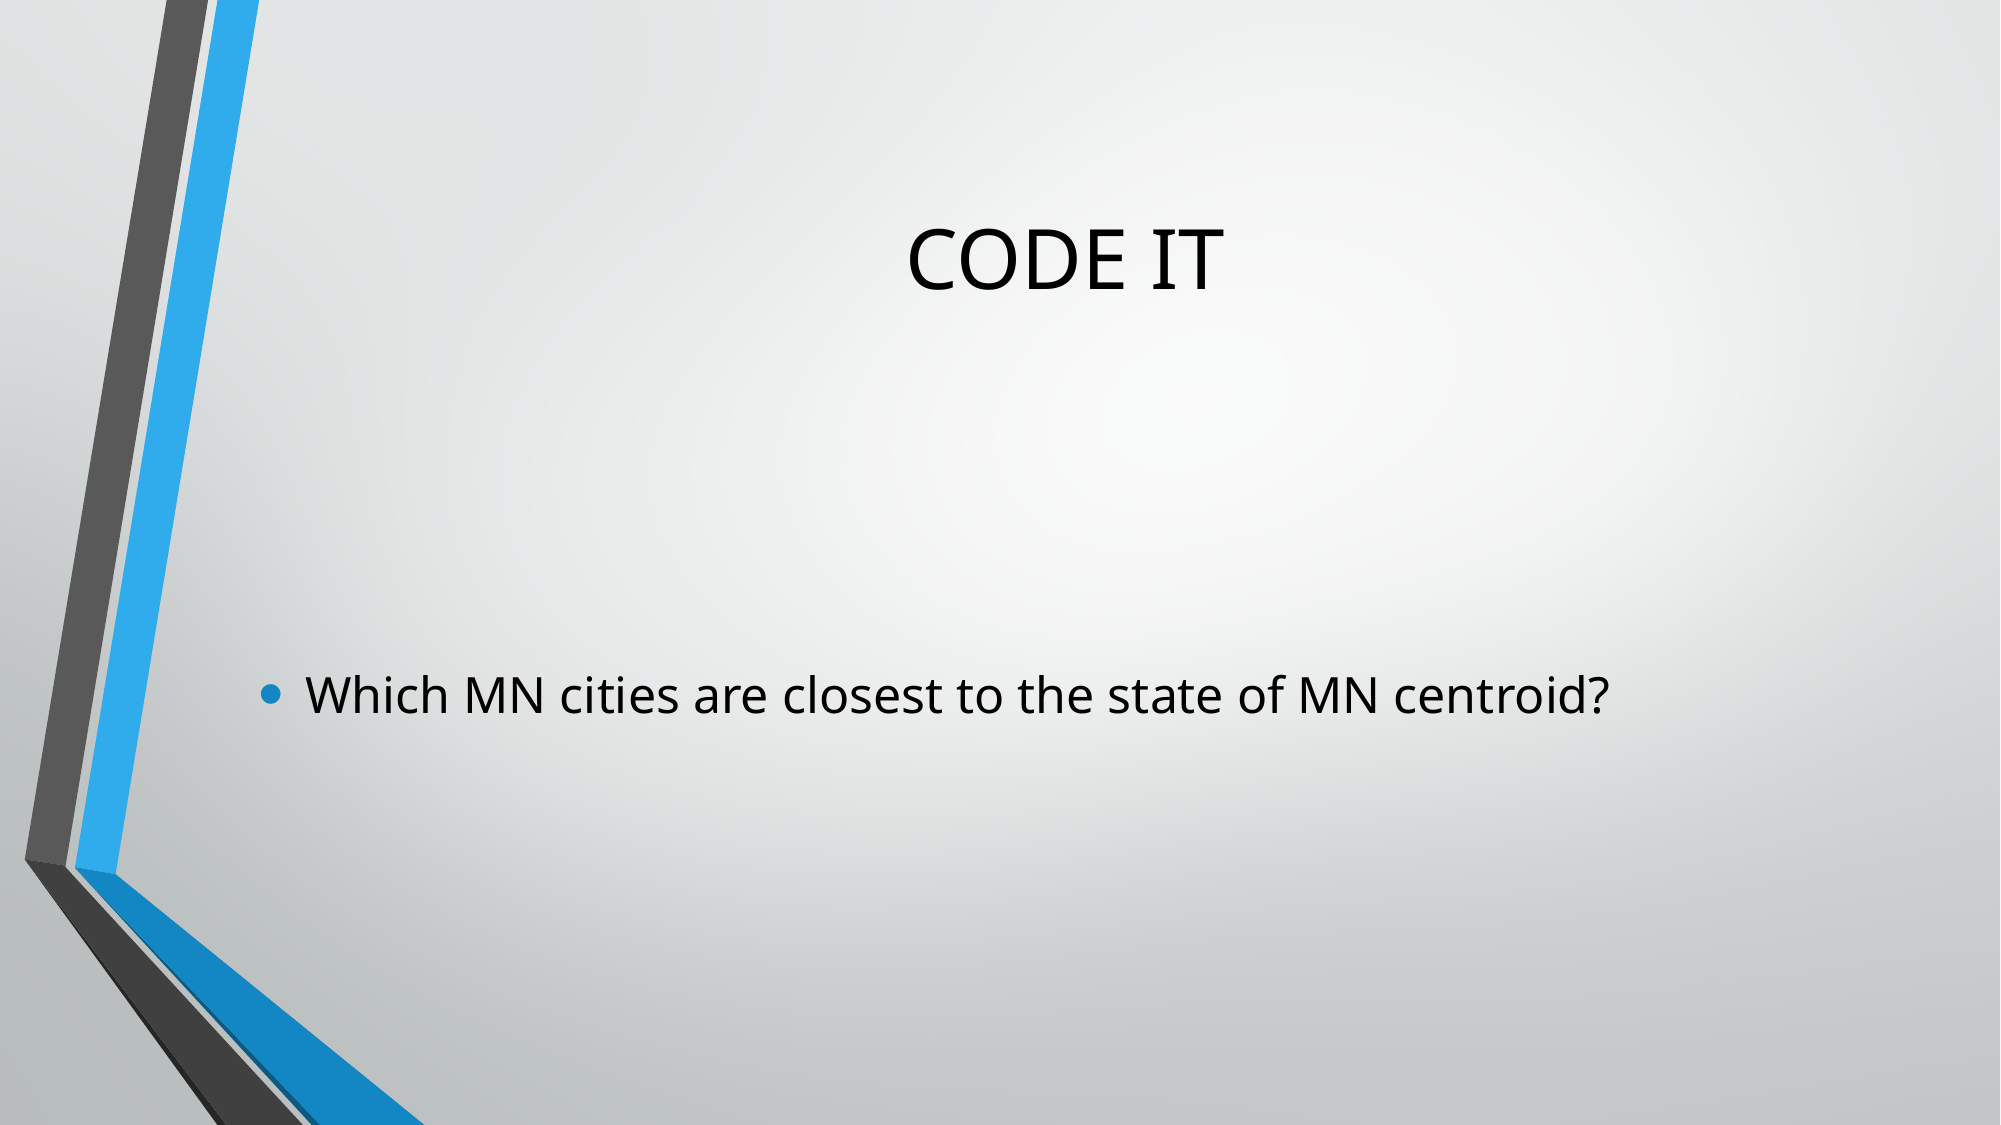

# CODE IT
Which MN cities are closest to the state of MN centroid?